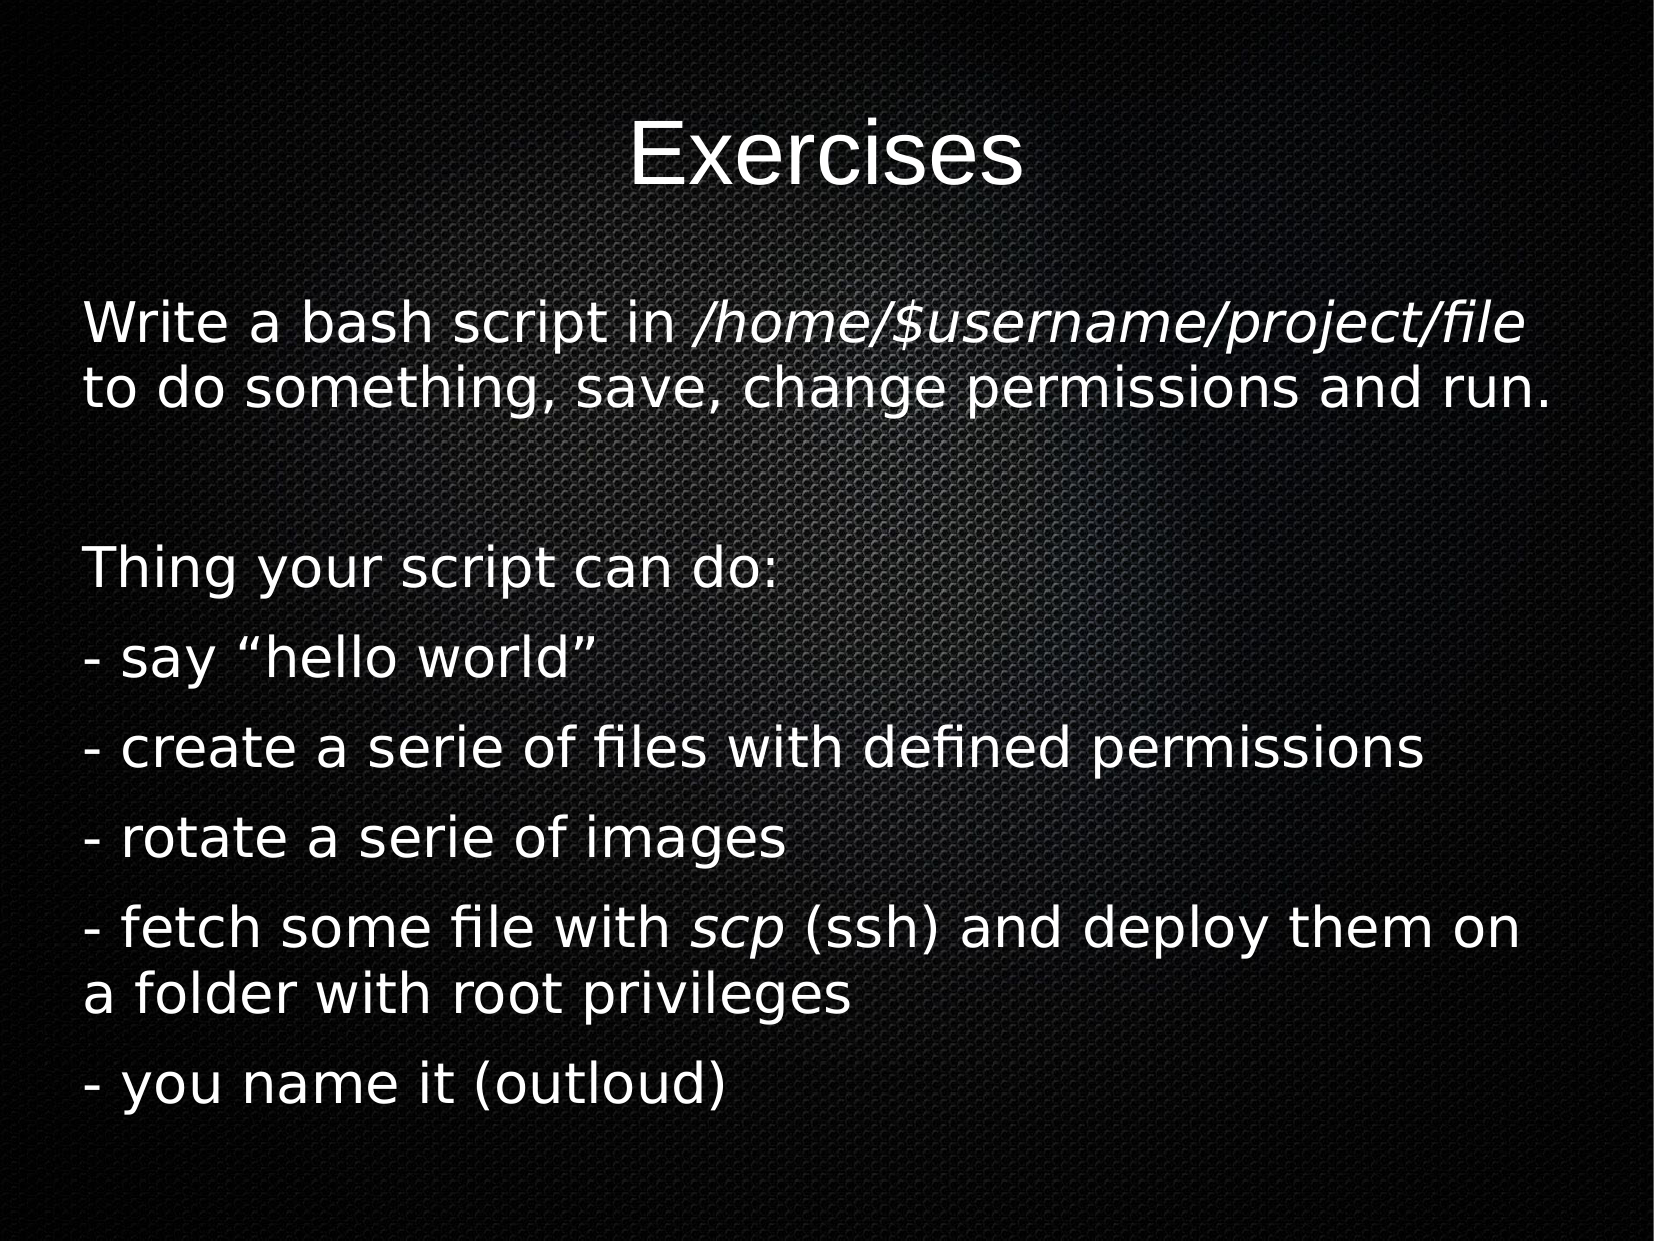

# Exercises
Write a bash script in /home/$username/project/file to do something, save, change permissions and run.
Thing your script can do:
- say “hello world”
- create a serie of files with defined permissions
- rotate a serie of images
- fetch some file with scp (ssh) and deploy them on a folder with root privileges
- you name it (outloud)